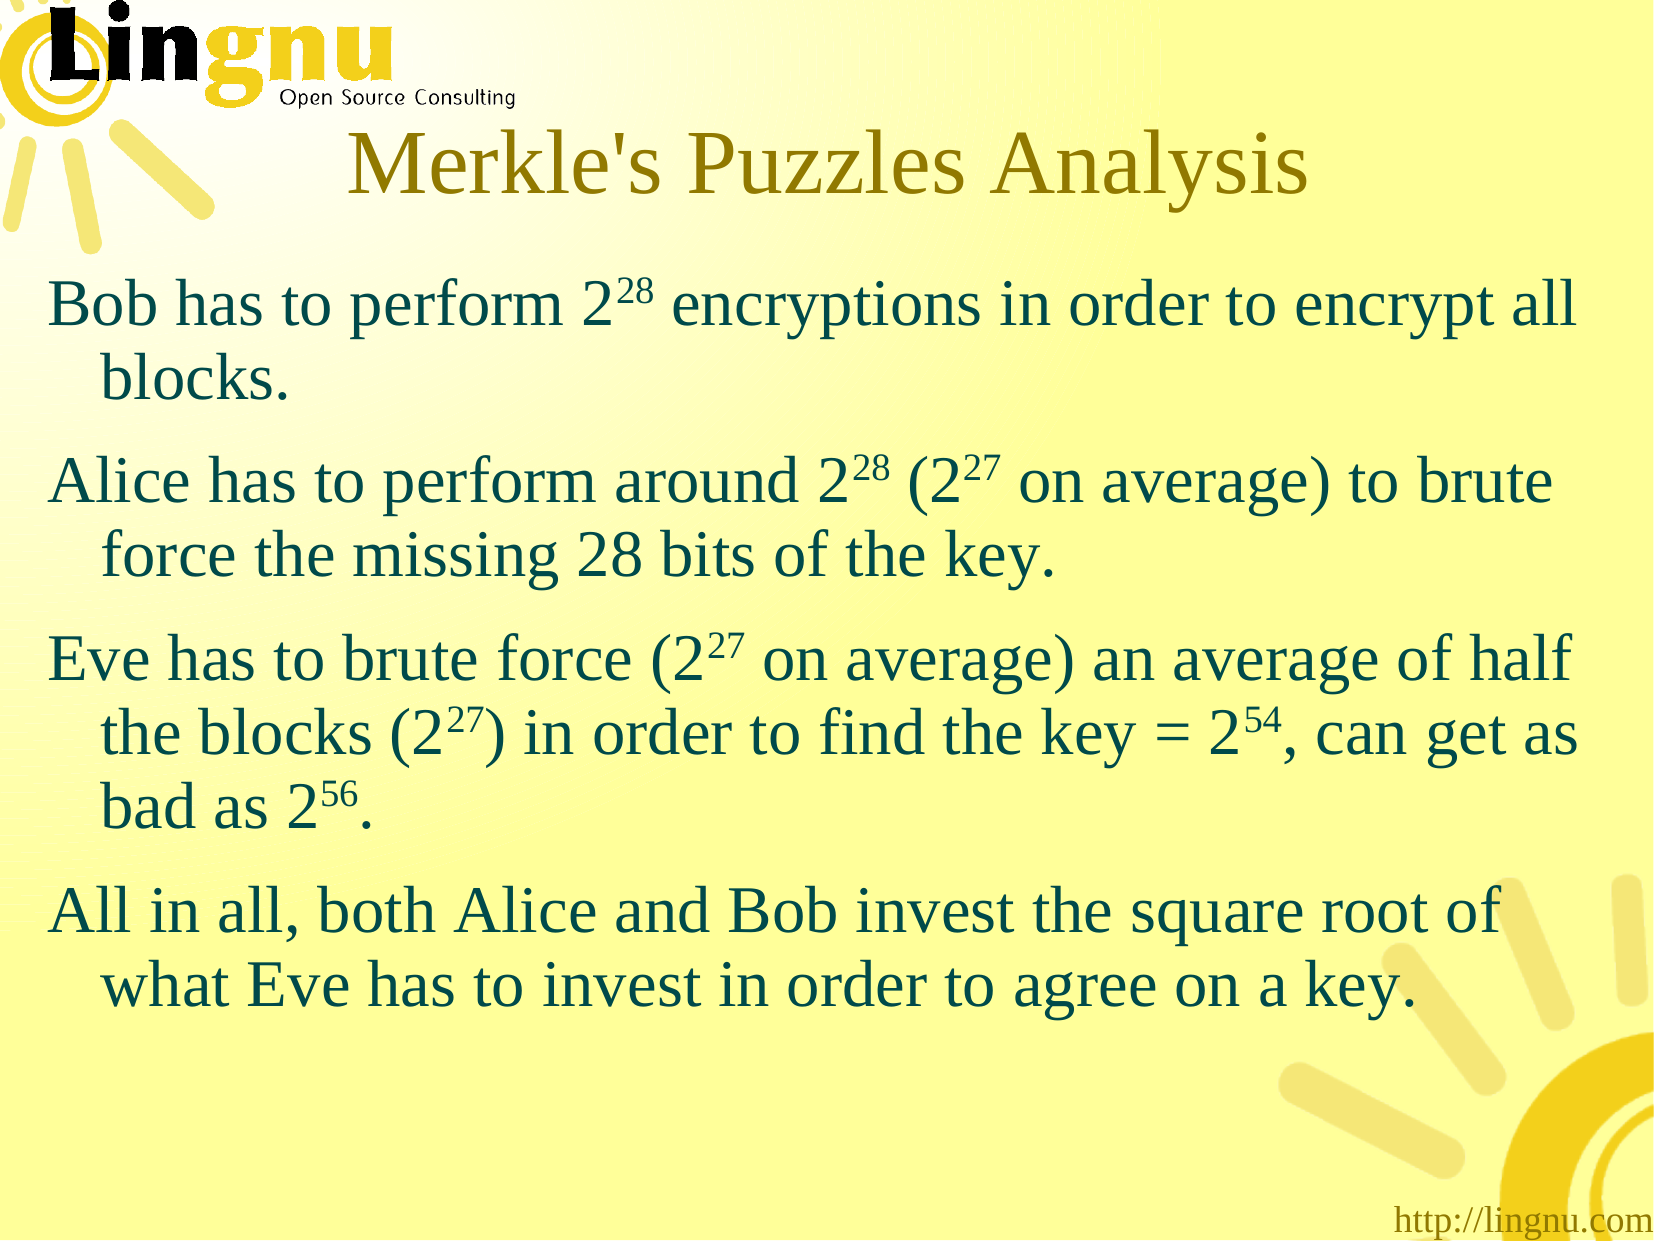

# Merkle's Puzzles Analysis
Bob has to perform 228 encryptions in order to encrypt all blocks.
Alice has to perform around 228 (227 on average) to brute force the missing 28 bits of the key.
Eve has to brute force (227 on average) an average of half the blocks (227) in order to find the key = 254, can get as bad as 256.
All in all, both Alice and Bob invest the square root of what Eve has to invest in order to agree on a key.